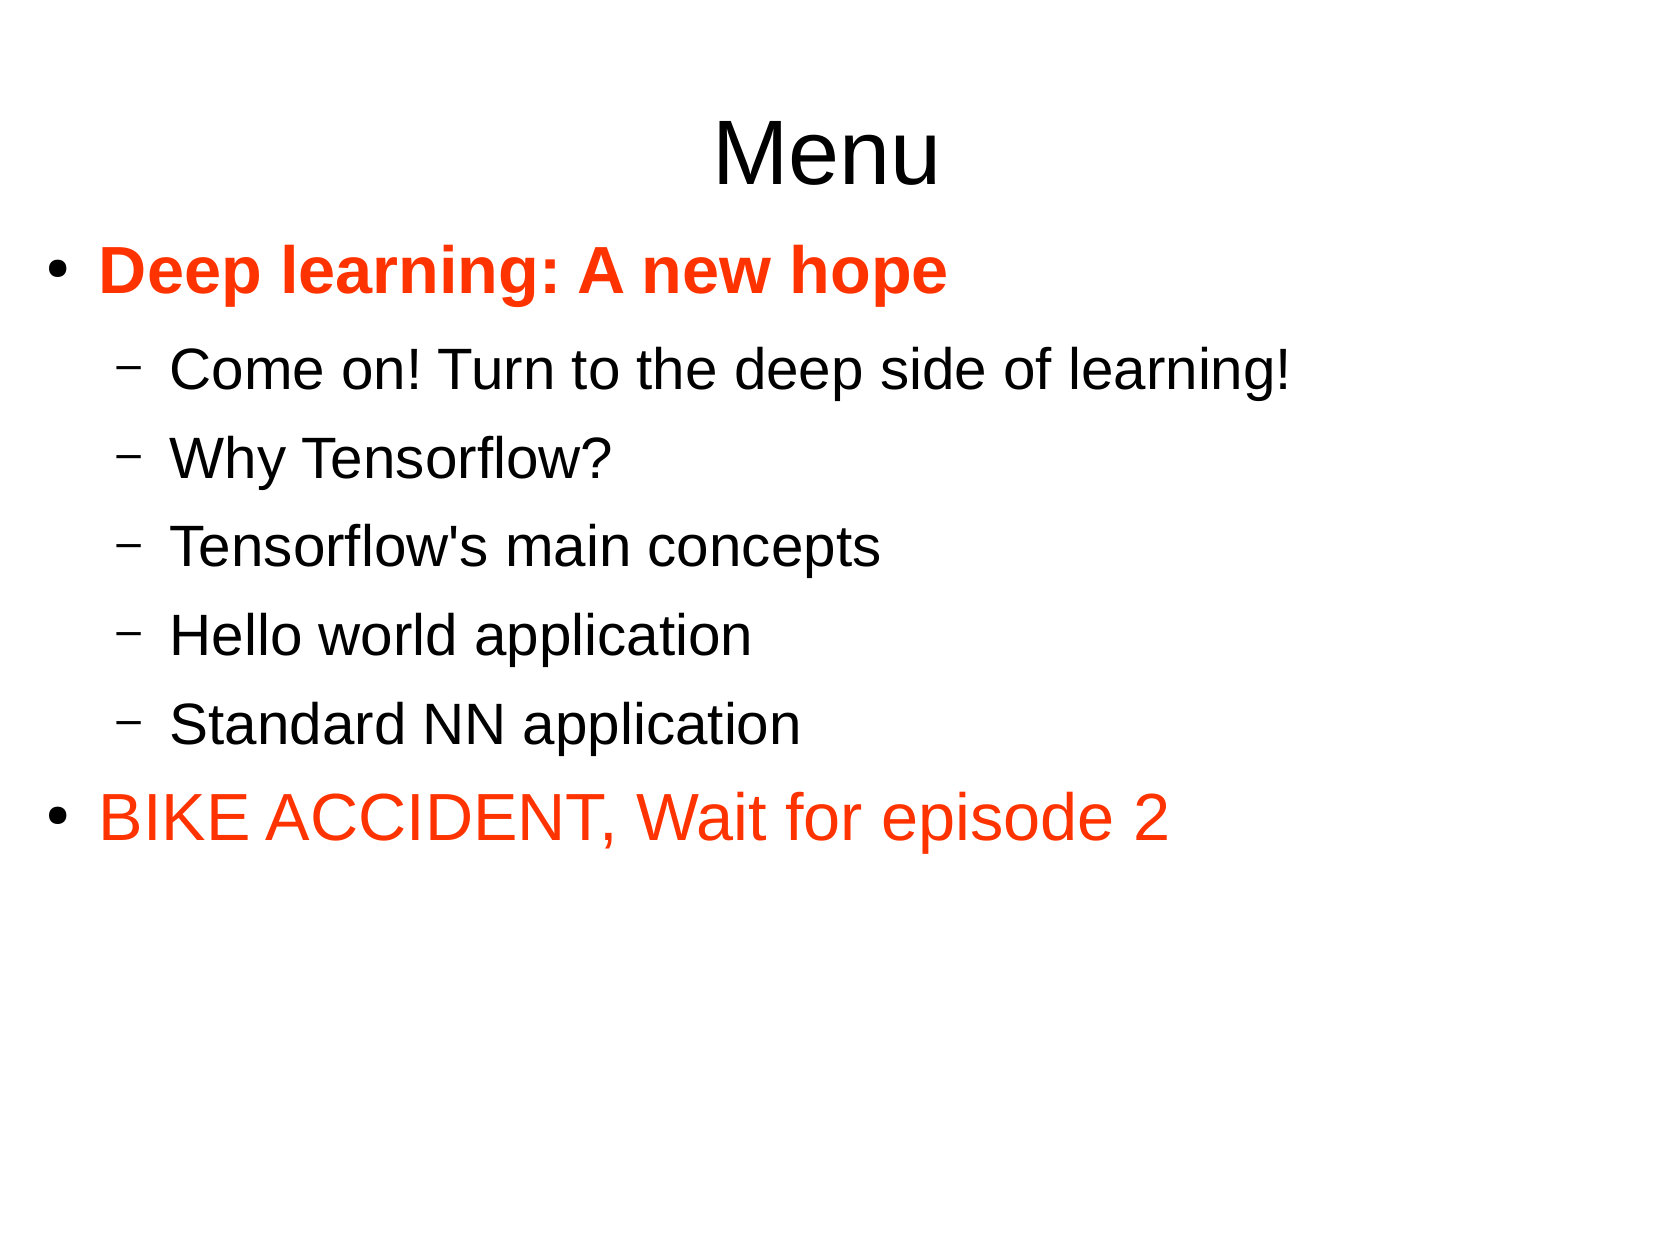

# Menu
Deep learning: A new hope
Come on! Turn to the deep side of learning!
Why Tensorflow?
Tensorflow's main concepts
Hello world application
Standard NN application
BIKE ACCIDENT, Wait for episode 2